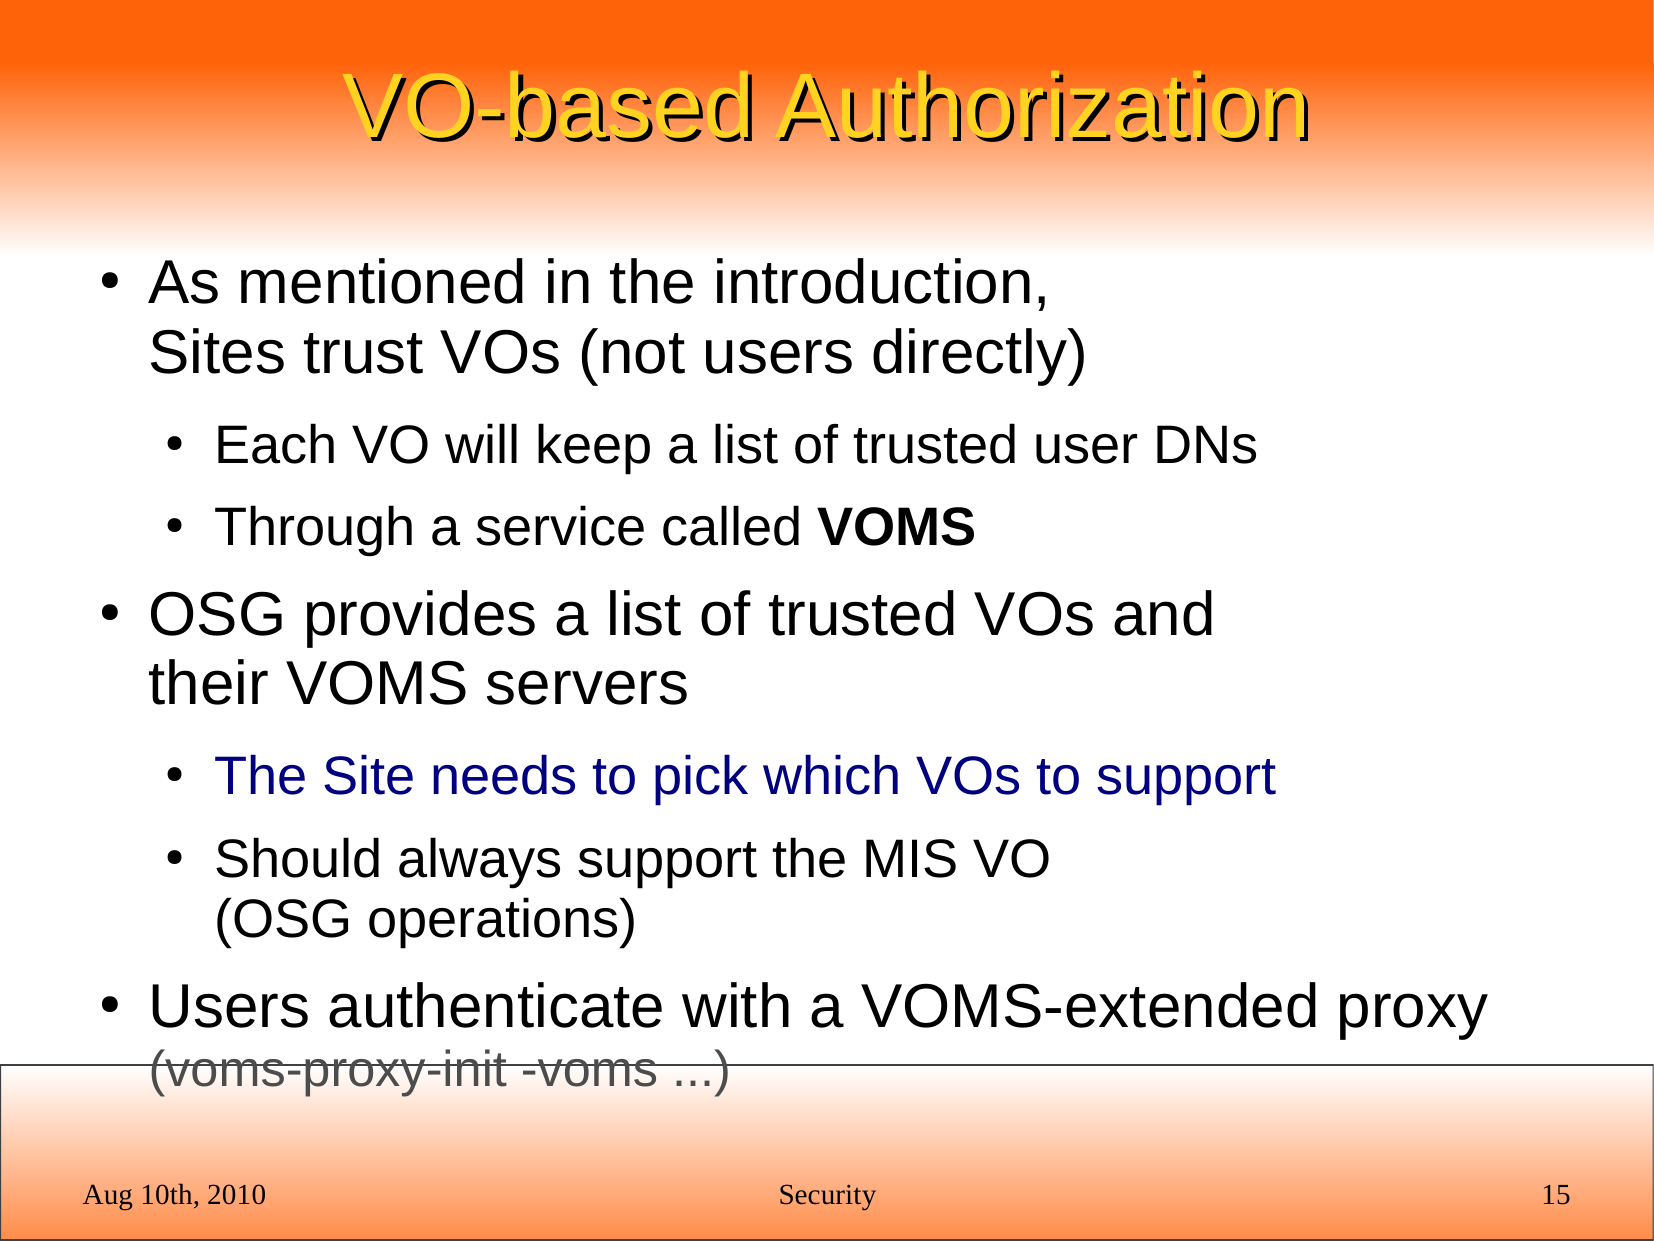

# VO-based Authorization
As mentioned in the introduction,
Sites trust VOs (not users directly)
Each VO will keep a list of trusted user DNs
Through a service called VOMS
OSG provides a list of trusted VOs and
their VOMS servers
The Site needs to pick which VOs to support
Should always support the MIS VO
(OSG operations)
Users authenticate with a VOMS-extended proxy
(voms-proxy-init -voms ...)
Aug 10th, 2010
Security
15